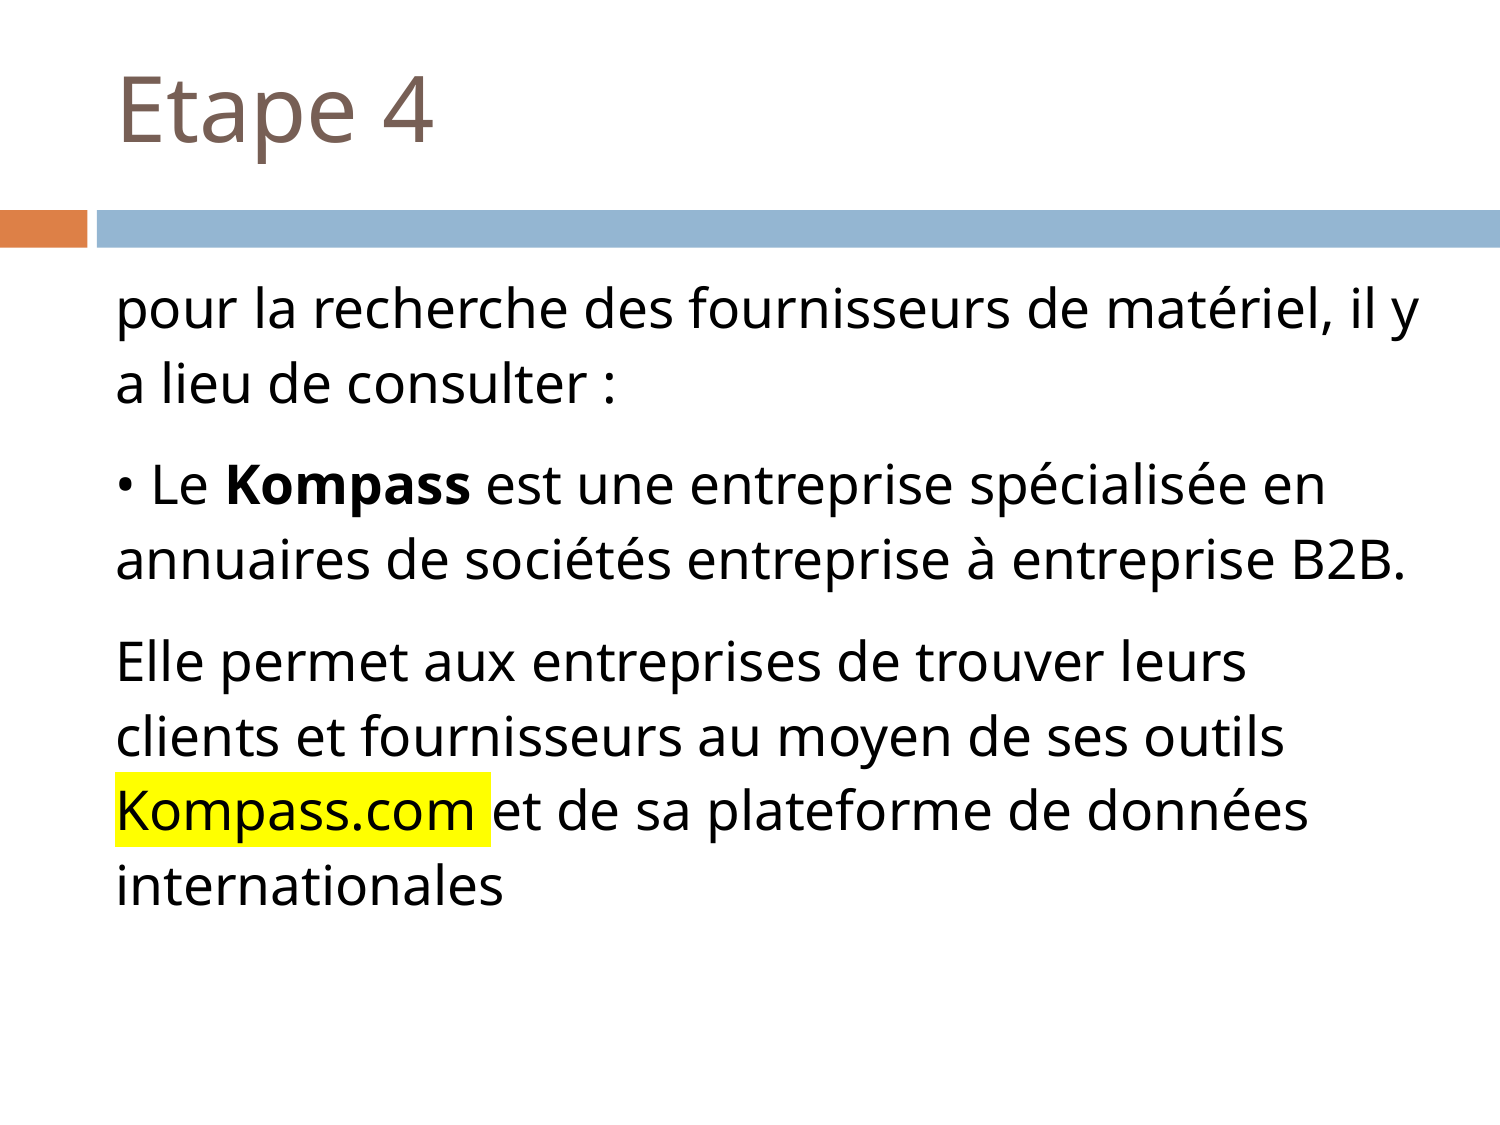

# Etape 4
pour la recherche des fournisseurs de matériel, il y a lieu de consulter :
• Le Kompass est une entreprise spécialisée en annuaires de sociétés entreprise à entreprise B2B.
Elle permet aux entreprises de trouver leurs clients et fournisseurs au moyen de ses outils Kompass.com et de sa plateforme de données internationales